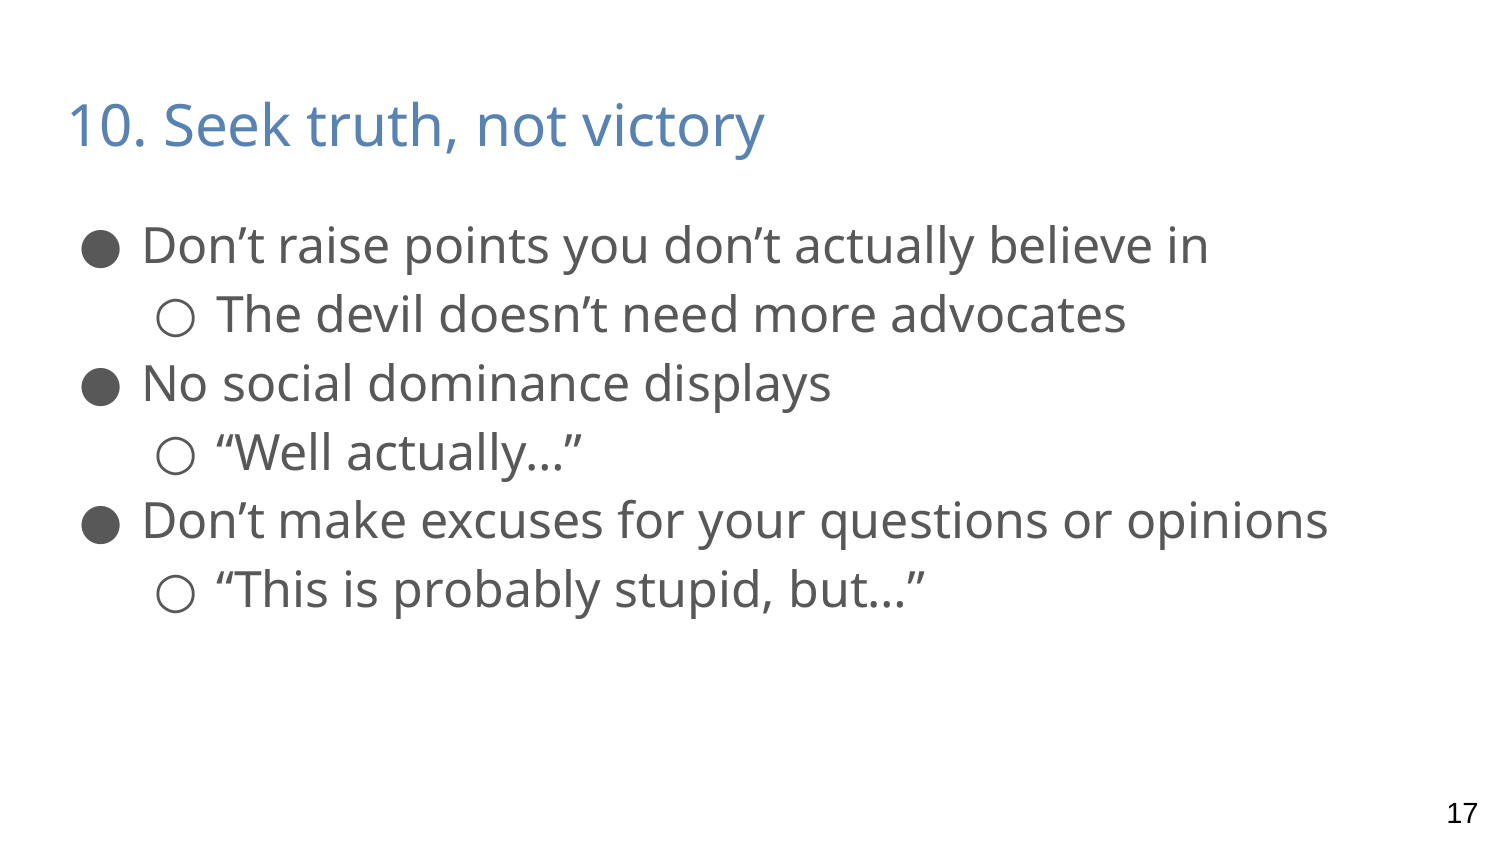

10. Seek truth, not victory
# Don’t raise points you don’t actually believe in
The devil doesn’t need more advocates
No social dominance displays
“Well actually…”
Don’t make excuses for your questions or opinions
“This is probably stupid, but…”